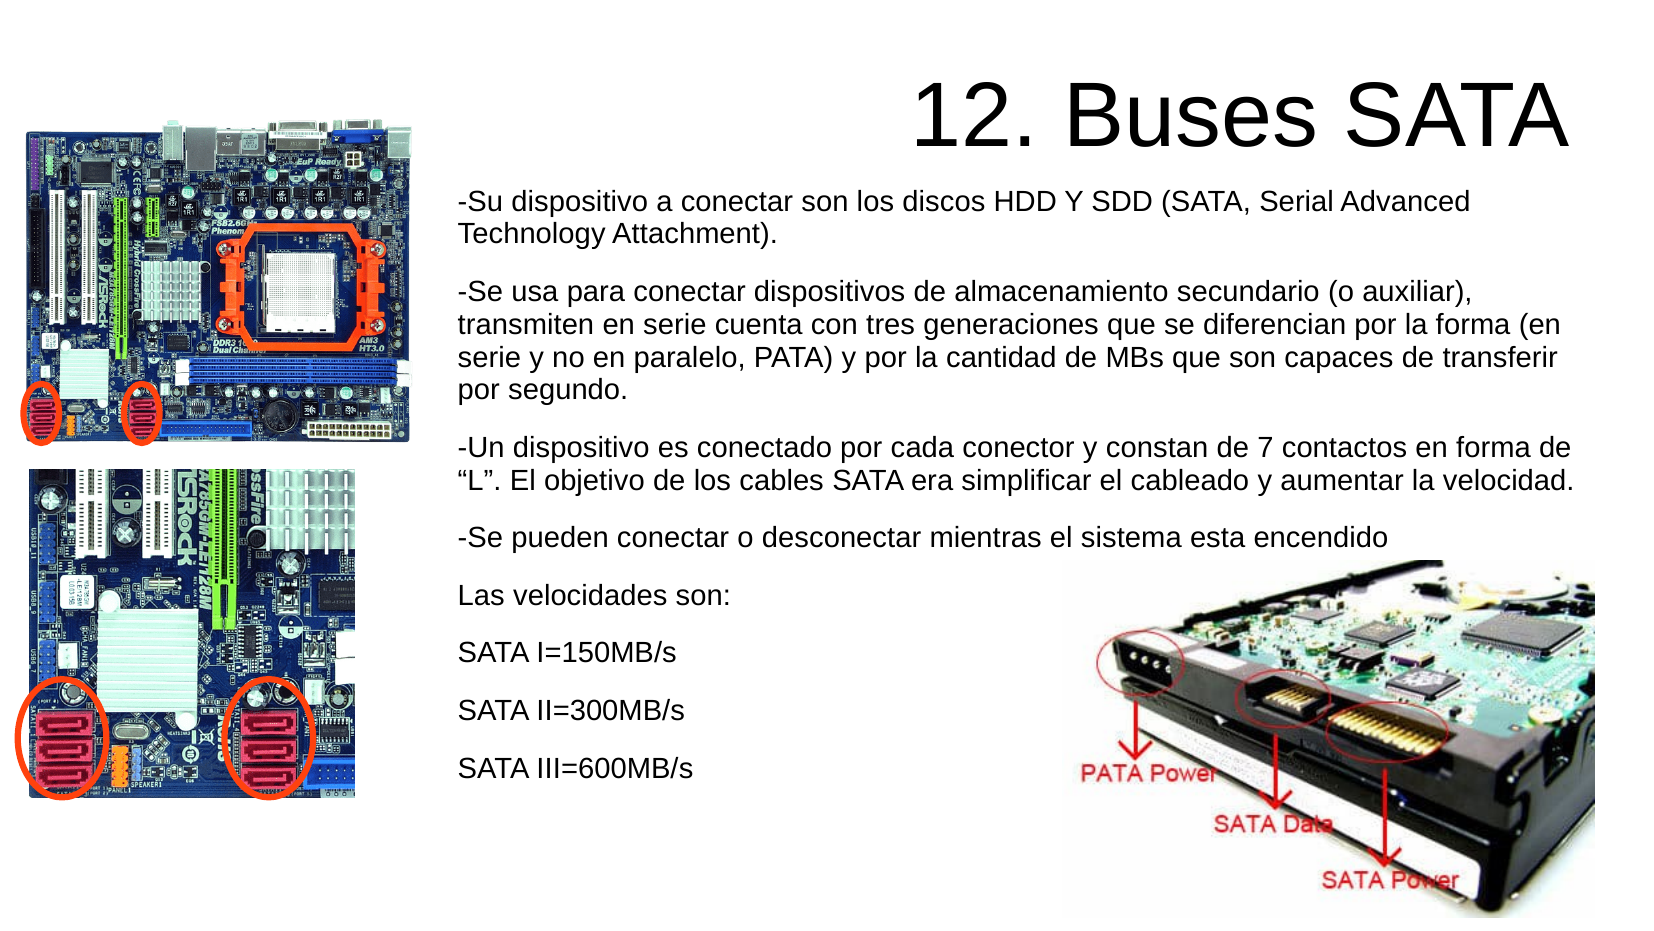

# 12. Buses SATA
-Su dispositivo a conectar son los discos HDD Y SDD (SATA, Serial Advanced Technology Attachment).
-Se usa para conectar dispositivos de almacenamiento secundario (o auxiliar), transmiten en serie cuenta con tres generaciones que se diferencian por la forma (en serie y no en paralelo, PATA) y por la cantidad de MBs que son capaces de transferir por segundo.
-Un dispositivo es conectado por cada conector y constan de 7 contactos en forma de “L”. El objetivo de los cables SATA era simplificar el cableado y aumentar la velocidad.
-Se pueden conectar o desconectar mientras el sistema esta encendido
Las velocidades son:
SATA I=150MB/s
SATA II=300MB/s
SATA III=600MB/s